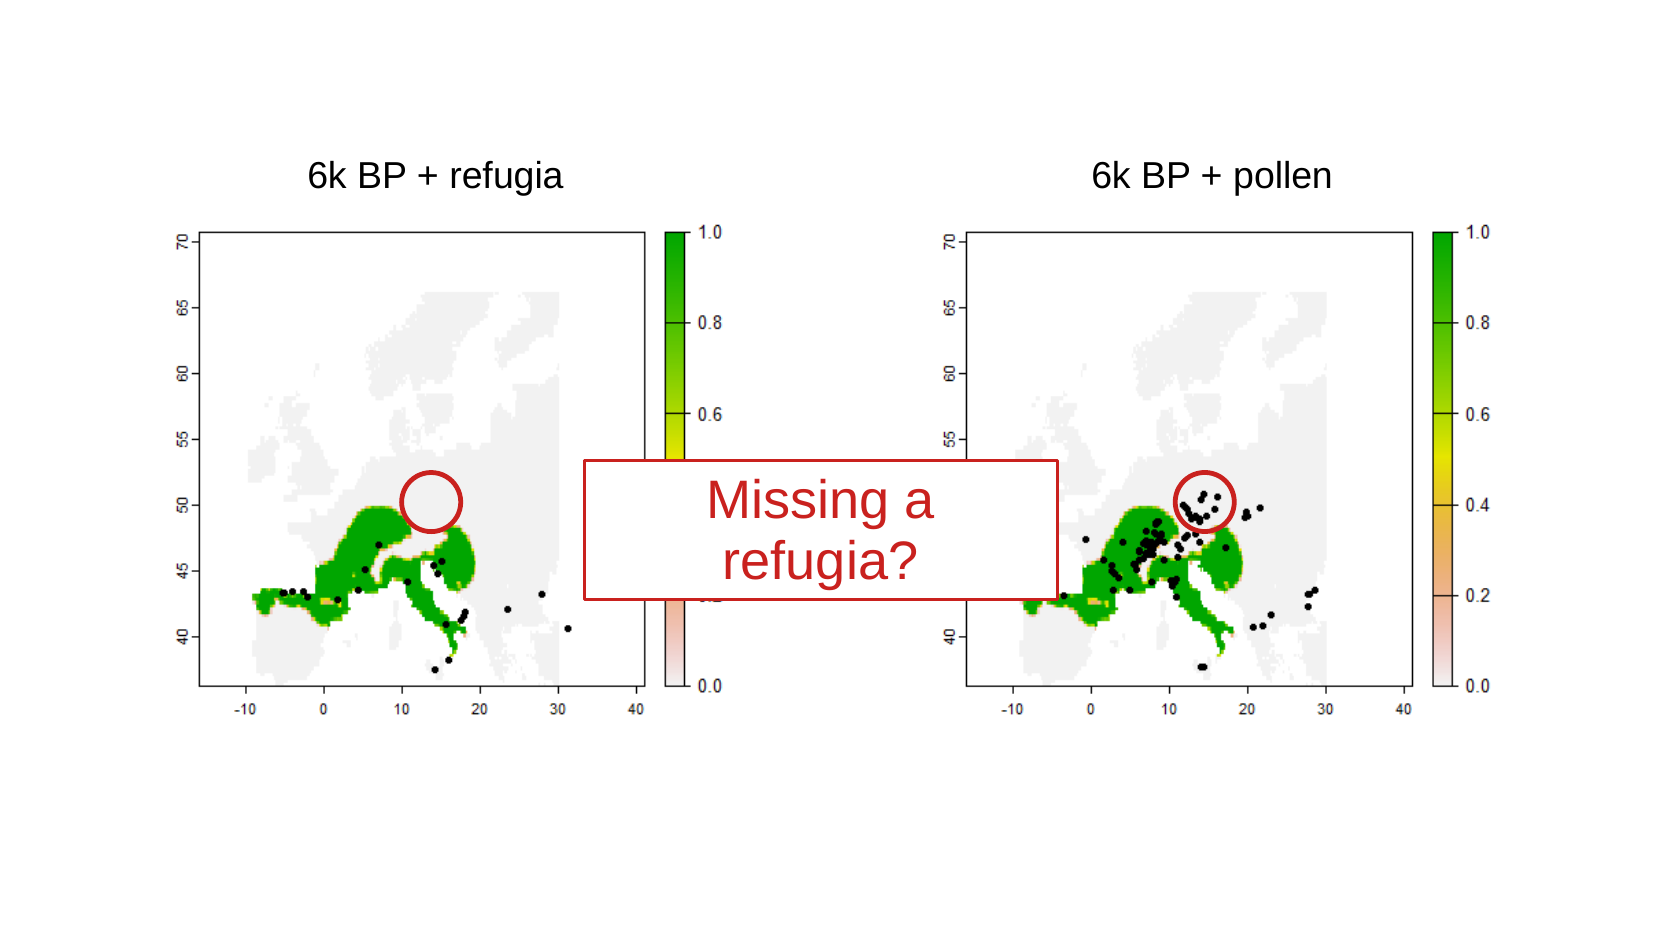

6k BP + refugia
6k BP + pollen
Missing a refugia?